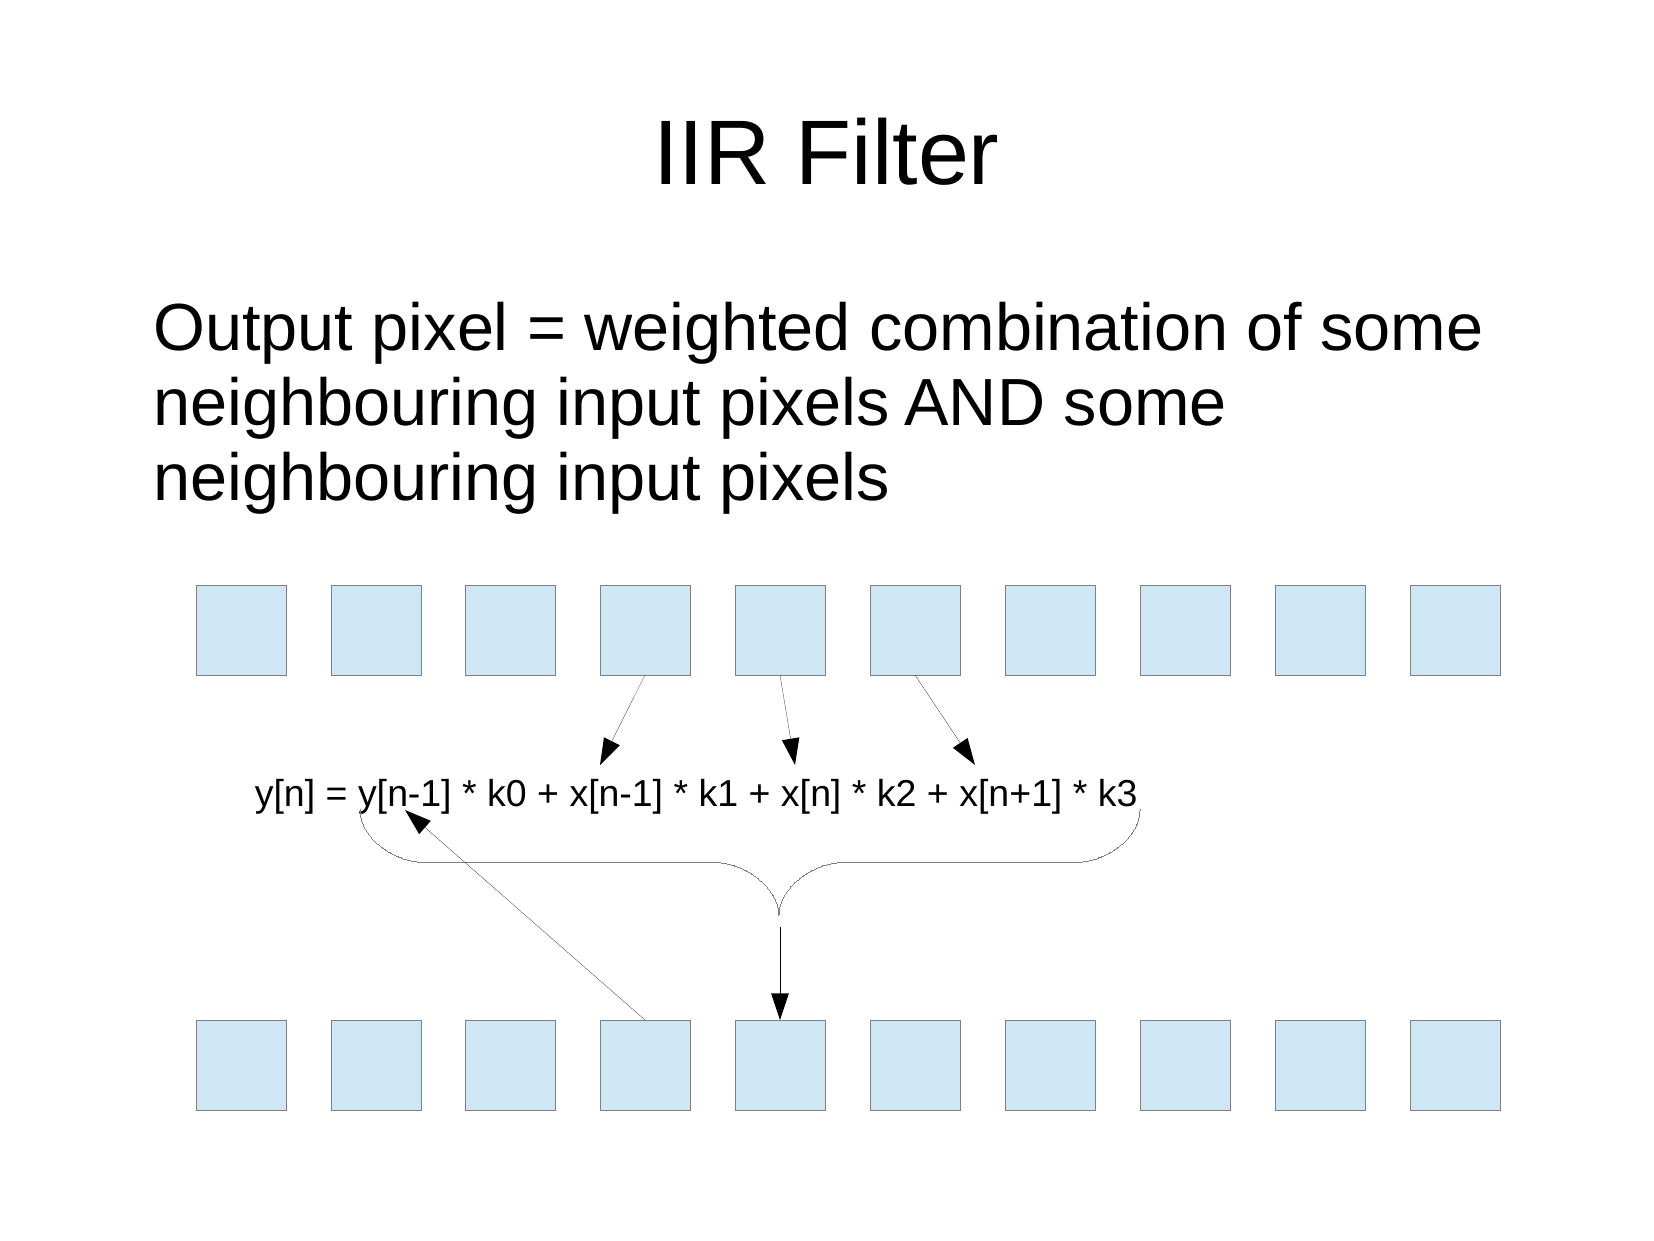

# IIR Filter
Output pixel = weighted combination of some neighbouring input pixels AND some neighbouring input pixels
y[n] = y[n-1] * k0 + x[n-1] * k1 + x[n] * k2 + x[n+1] * k3